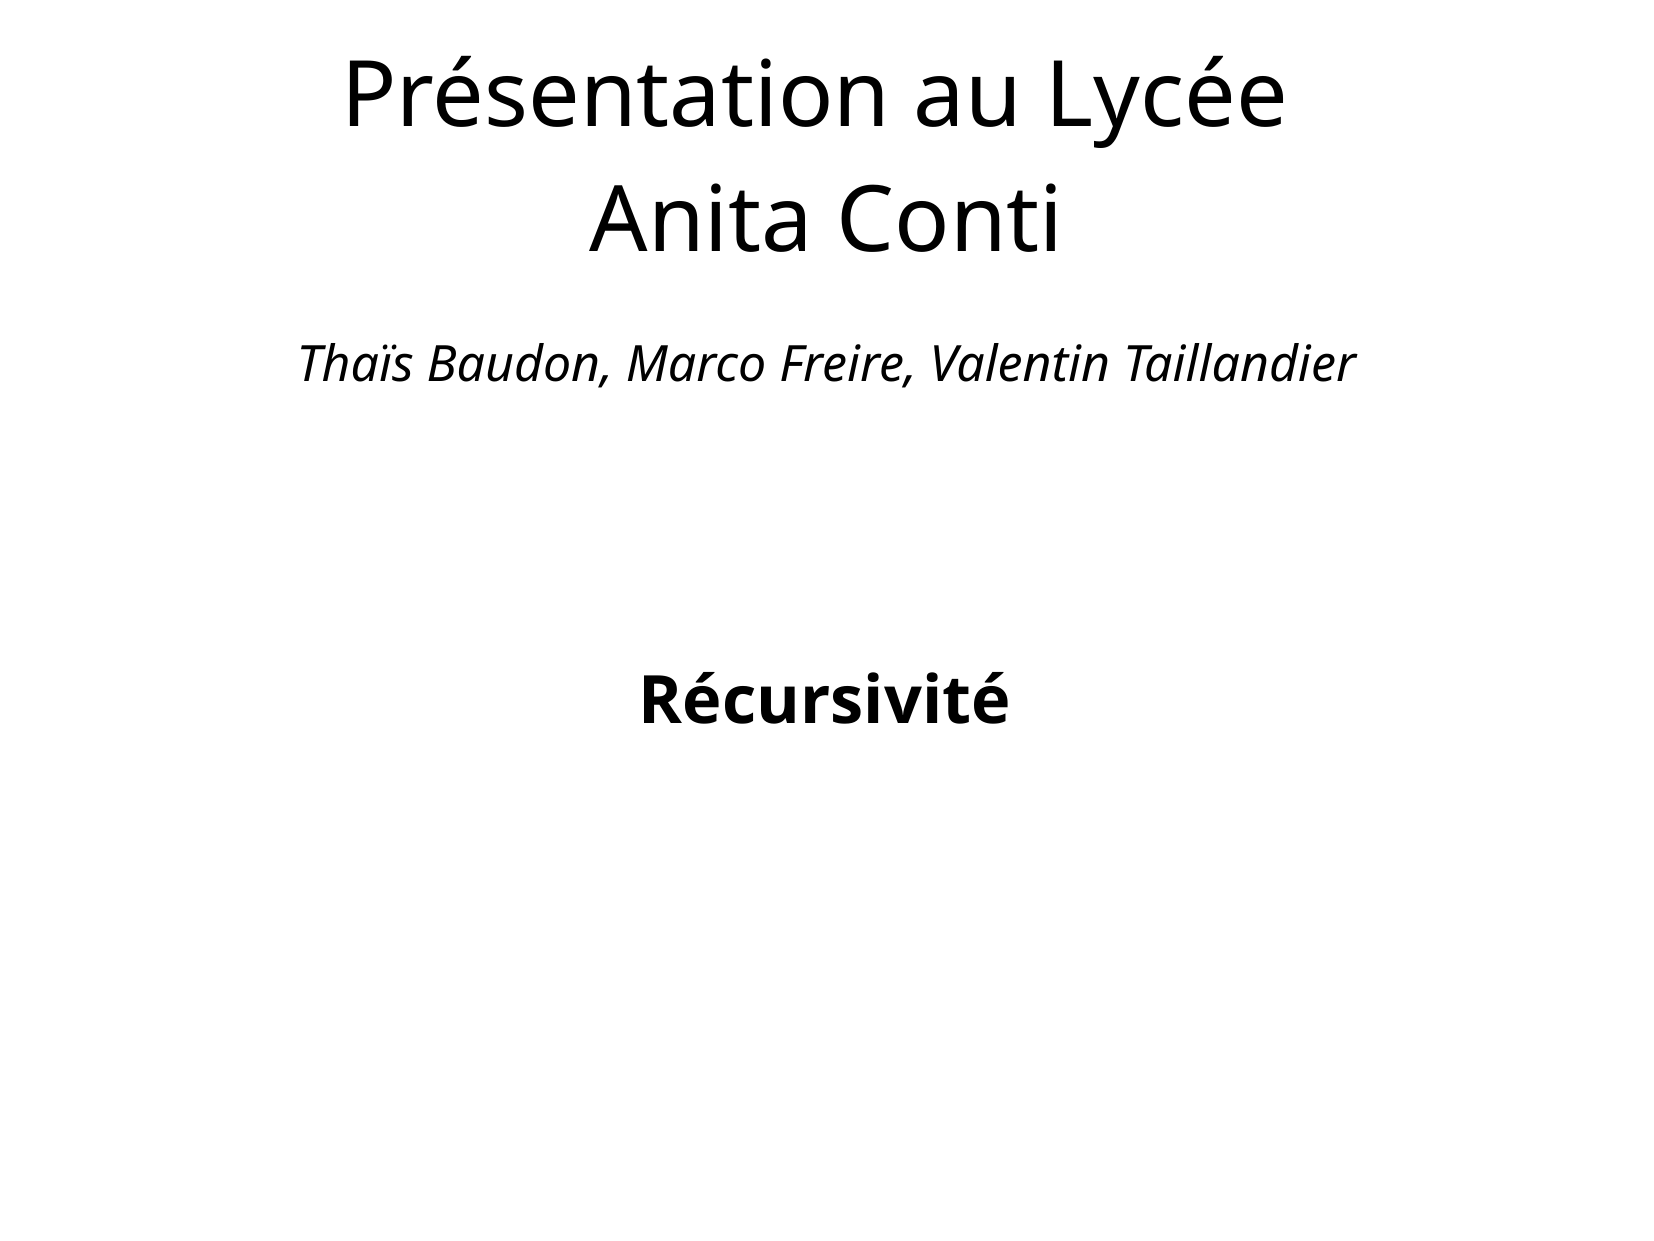

# Présentation au Lycée Anita Conti
Thaïs Baudon, Marco Freire, Valentin Taillandier
Récursivité